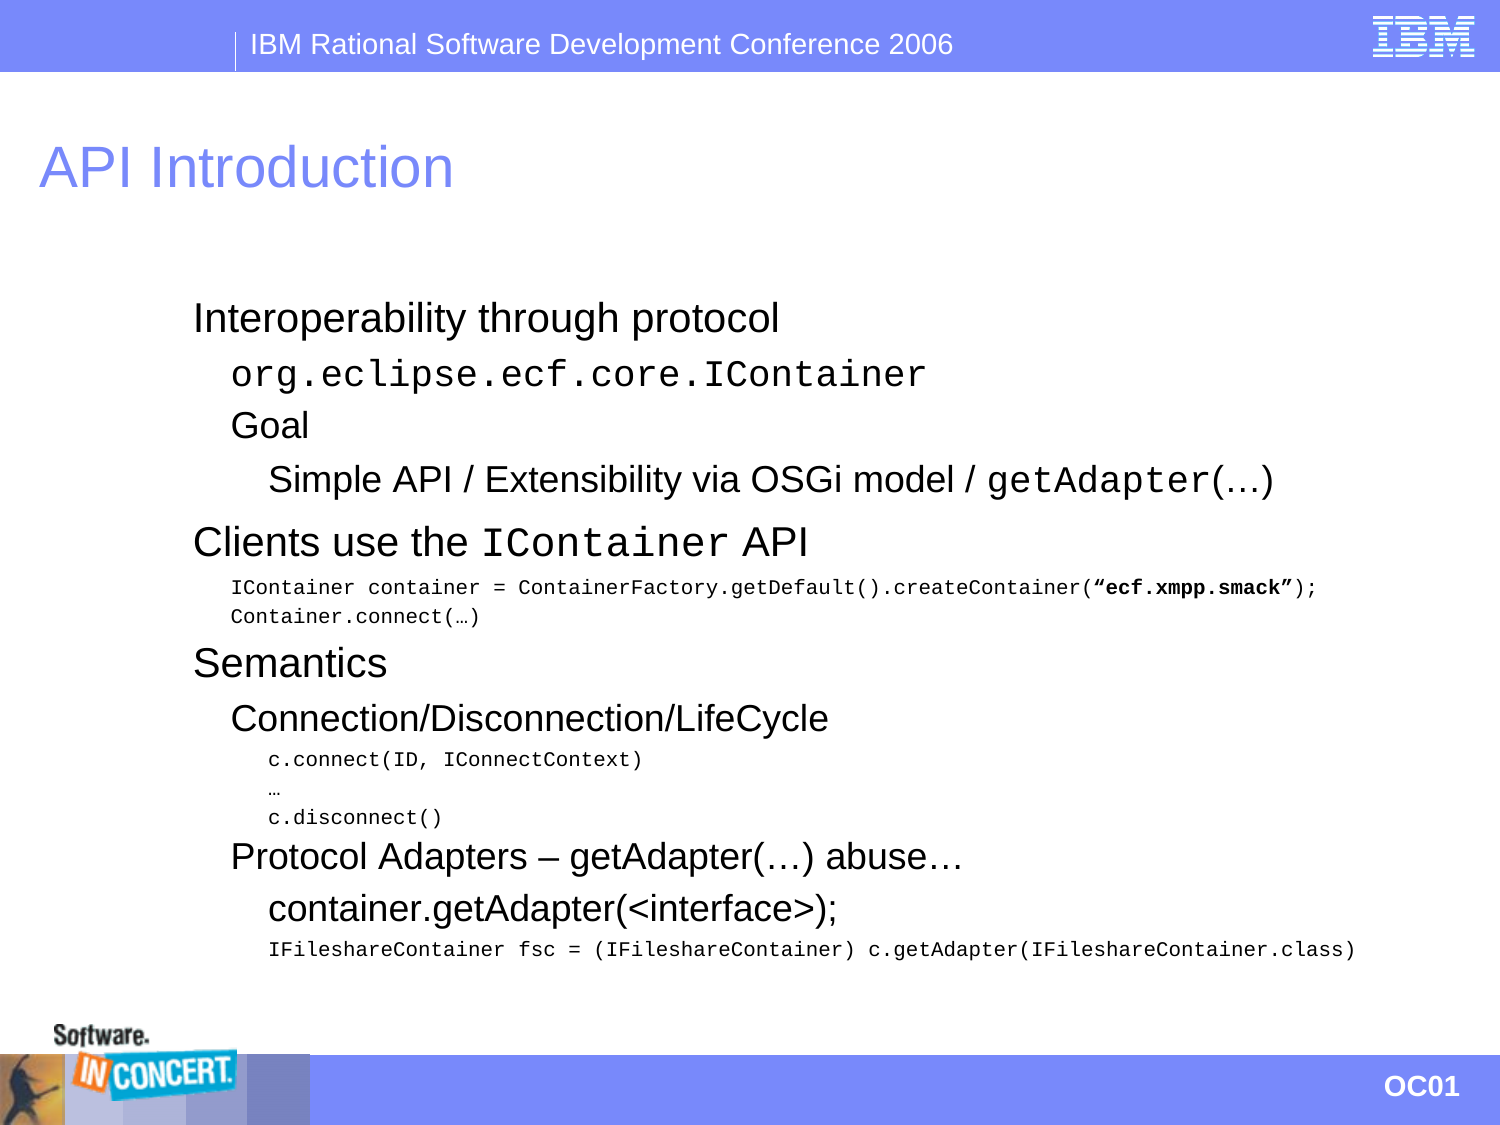

# API Introduction
Interoperability through protocol
org.eclipse.ecf.core.IContainer
Goal
Simple API / Extensibility via OSGi model / getAdapter(…)
Clients use the IContainer API
IContainer container = ContainerFactory.getDefault().createContainer(“ecf.xmpp.smack”);
Container.connect(…)
Semantics
Connection/Disconnection/LifeCycle
c.connect(ID, IConnectContext)
…
c.disconnect()
Protocol Adapters – getAdapter(…) abuse…
container.getAdapter(<interface>);
IFileshareContainer fsc = (IFileshareContainer) c.getAdapter(IFileshareContainer.class)